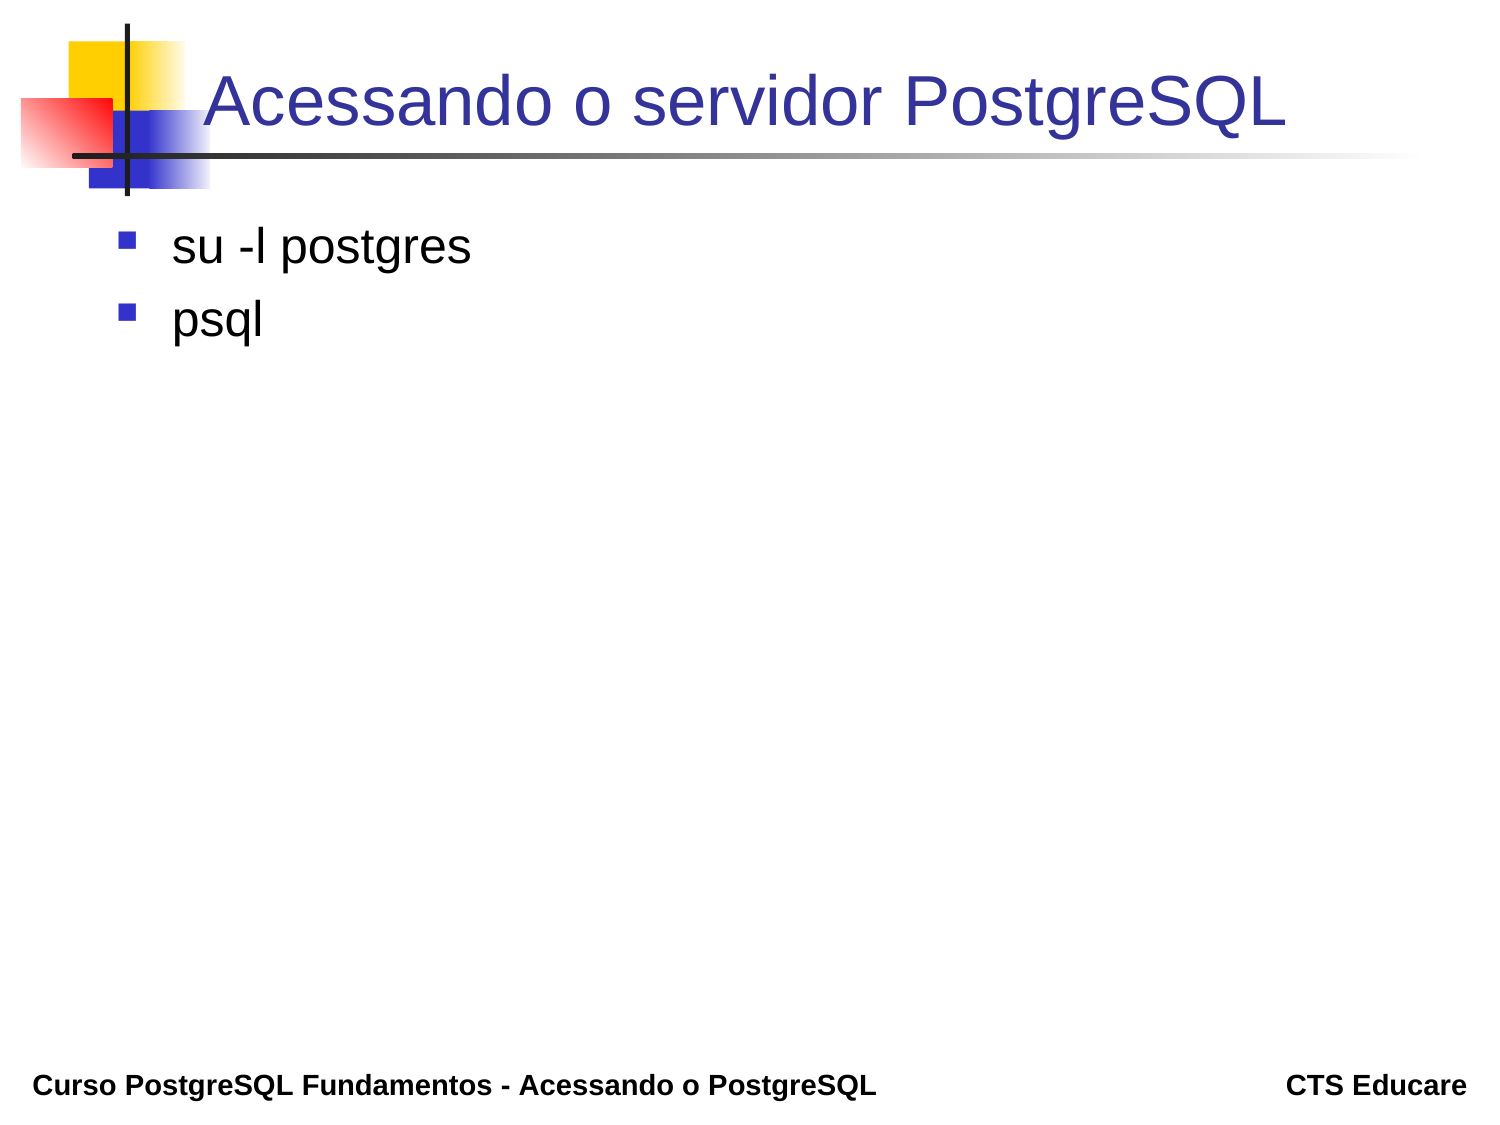

Acessando o servidor PostgreSQL
su -l postgres
psql